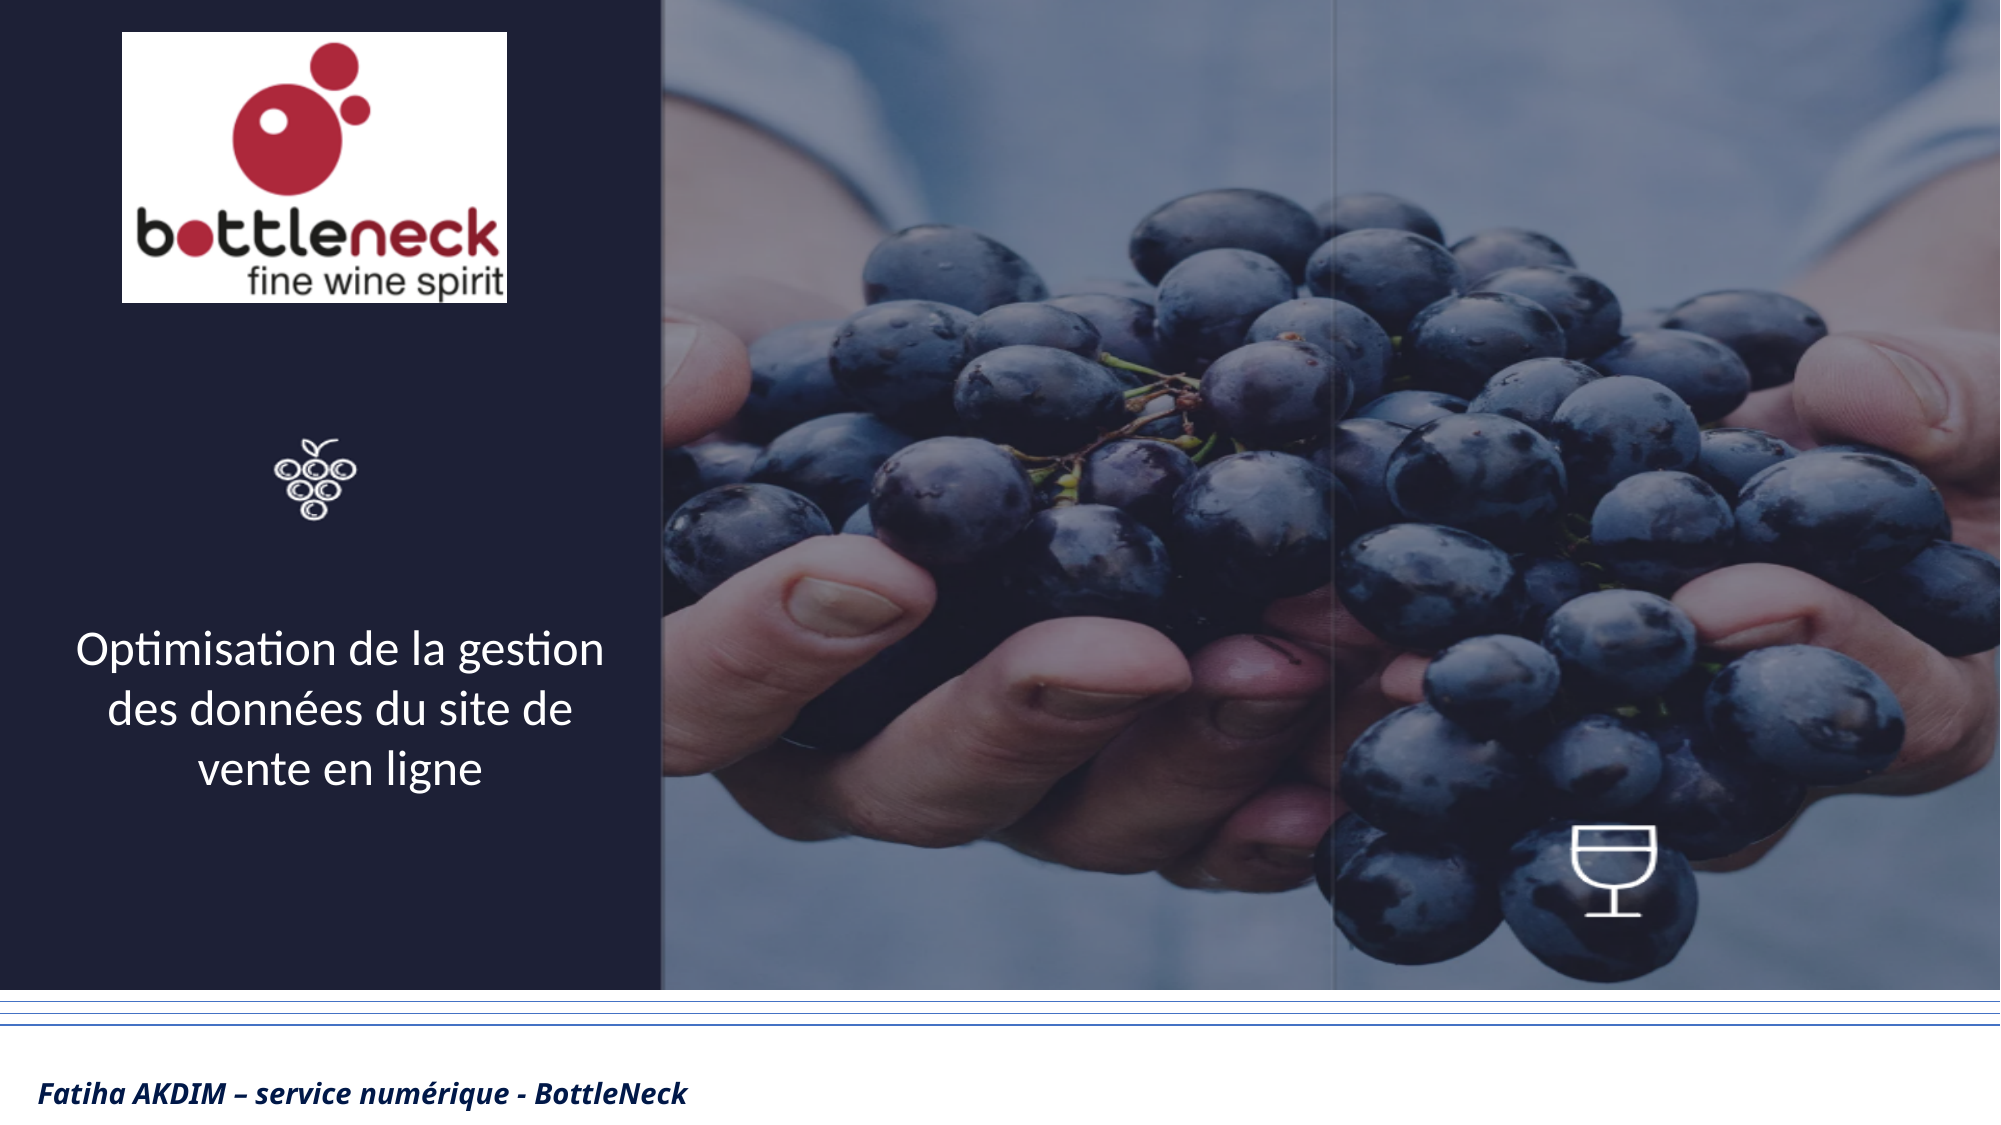

Optimisation de la gestion des données du site de vente en ligne
Fatiha AKDIM – service numérique - BottleNeck